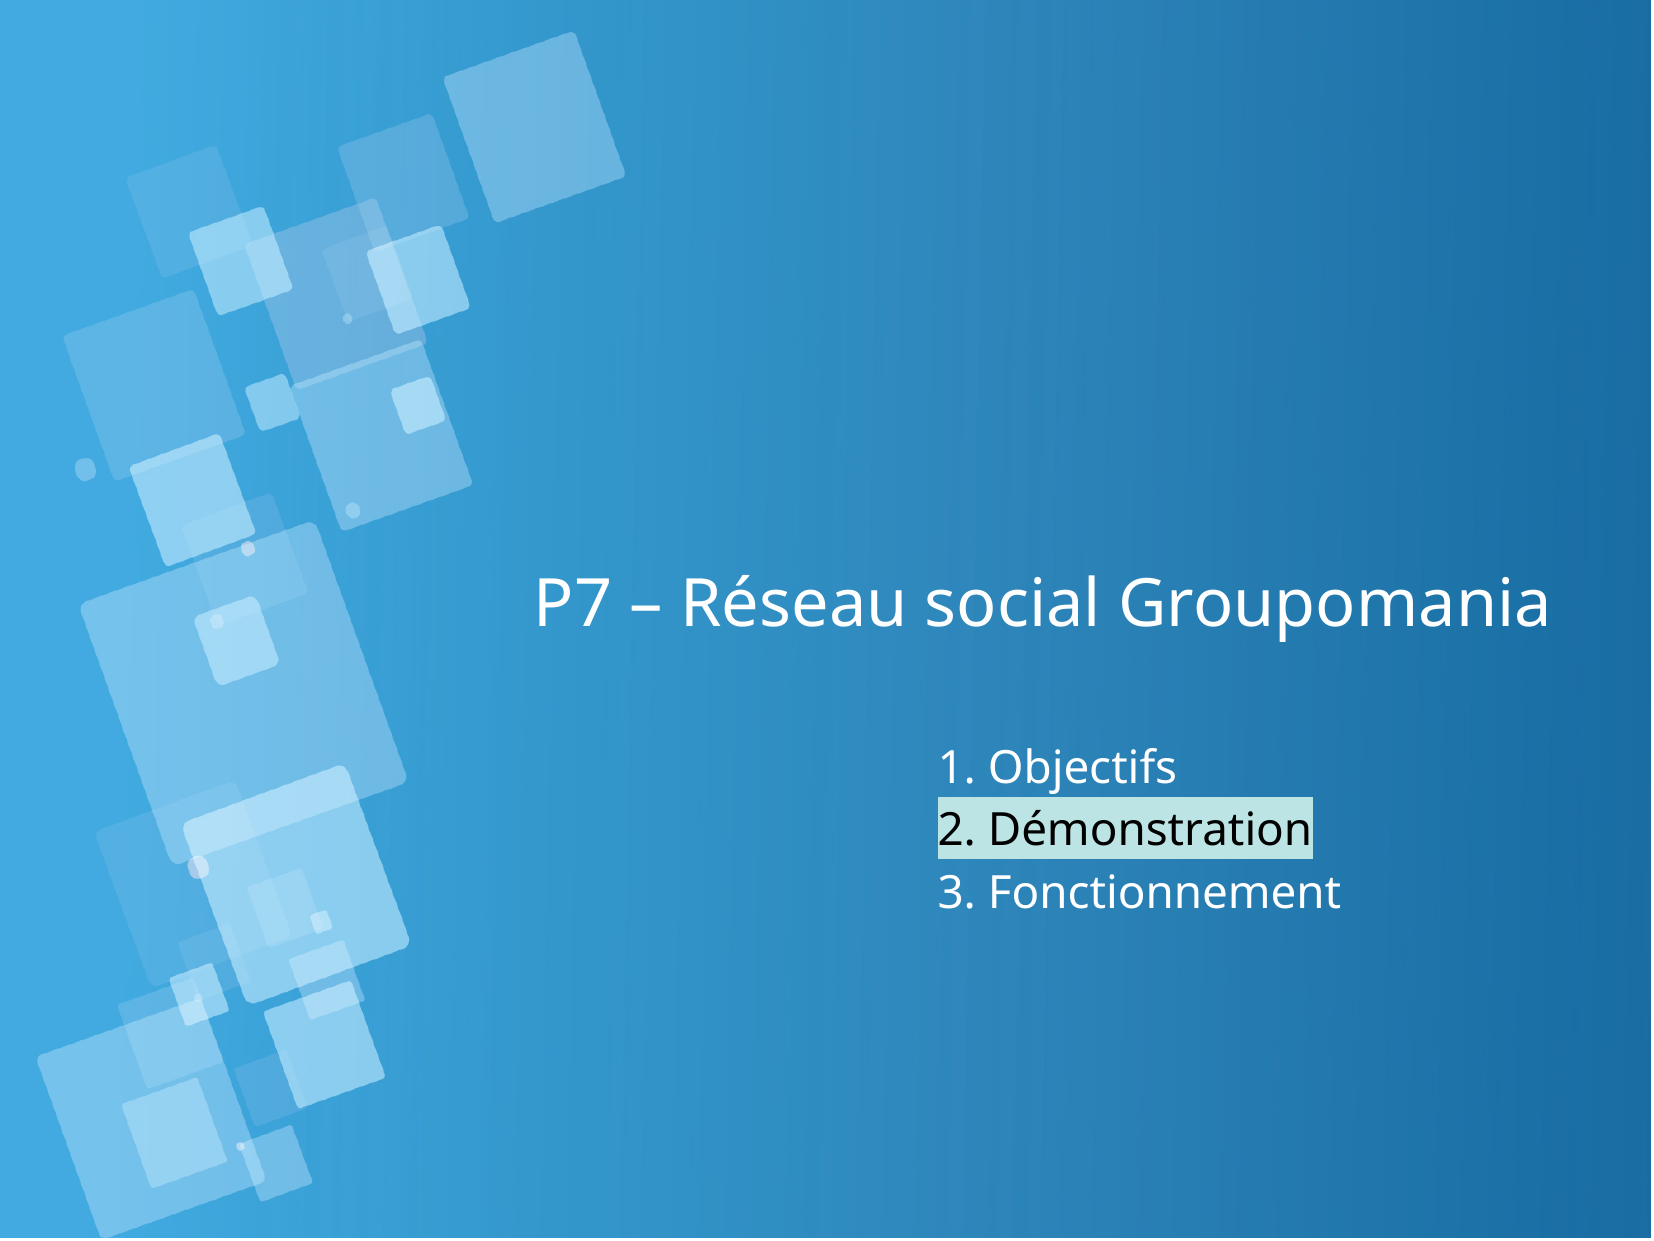

# P7 – Réseau social Groupomania
1. Objectifs
2. Démonstration
3. Fonctionnement